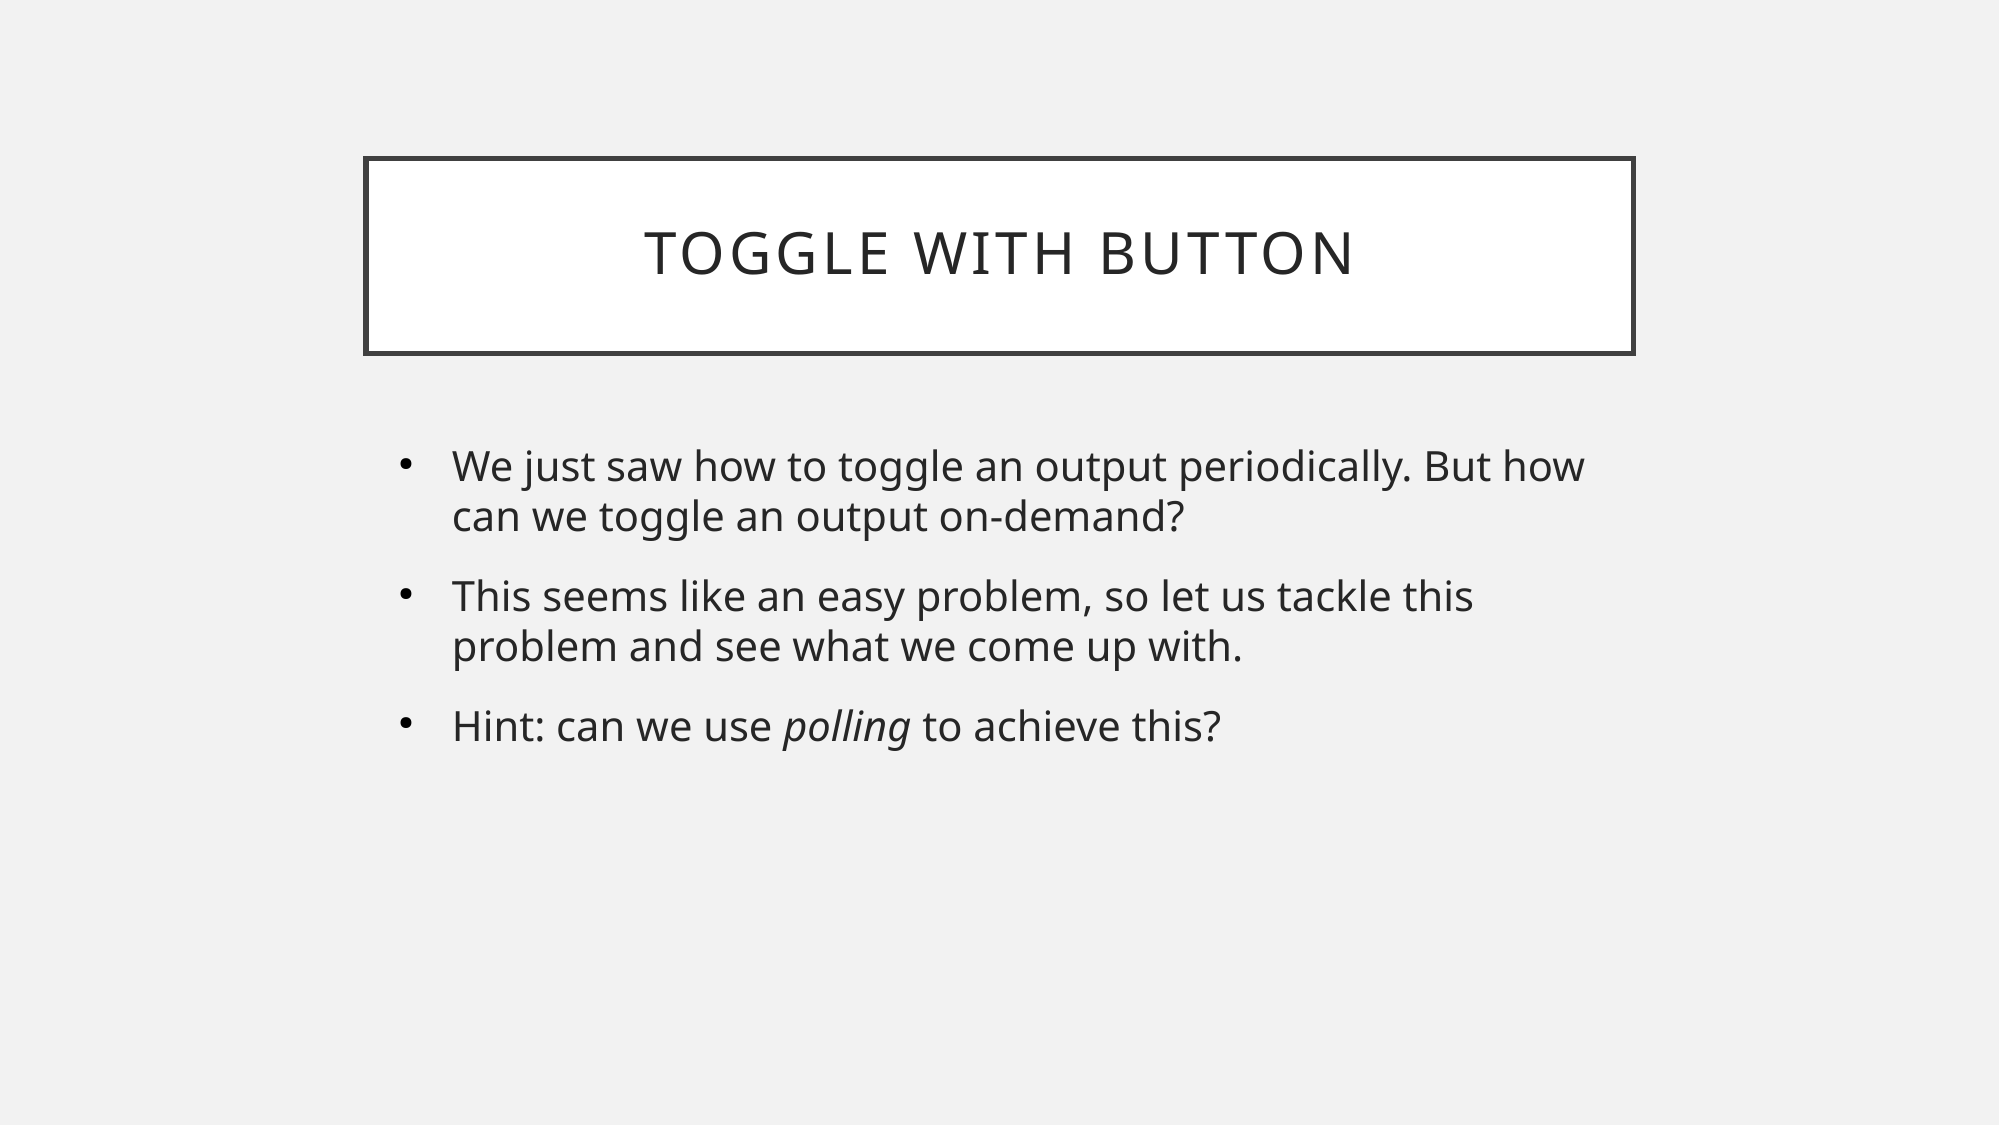

# Toggle with button
We just saw how to toggle an output periodically. But how can we toggle an output on-demand?
This seems like an easy problem, so let us tackle this problem and see what we come up with.
Hint: can we use polling to achieve this?